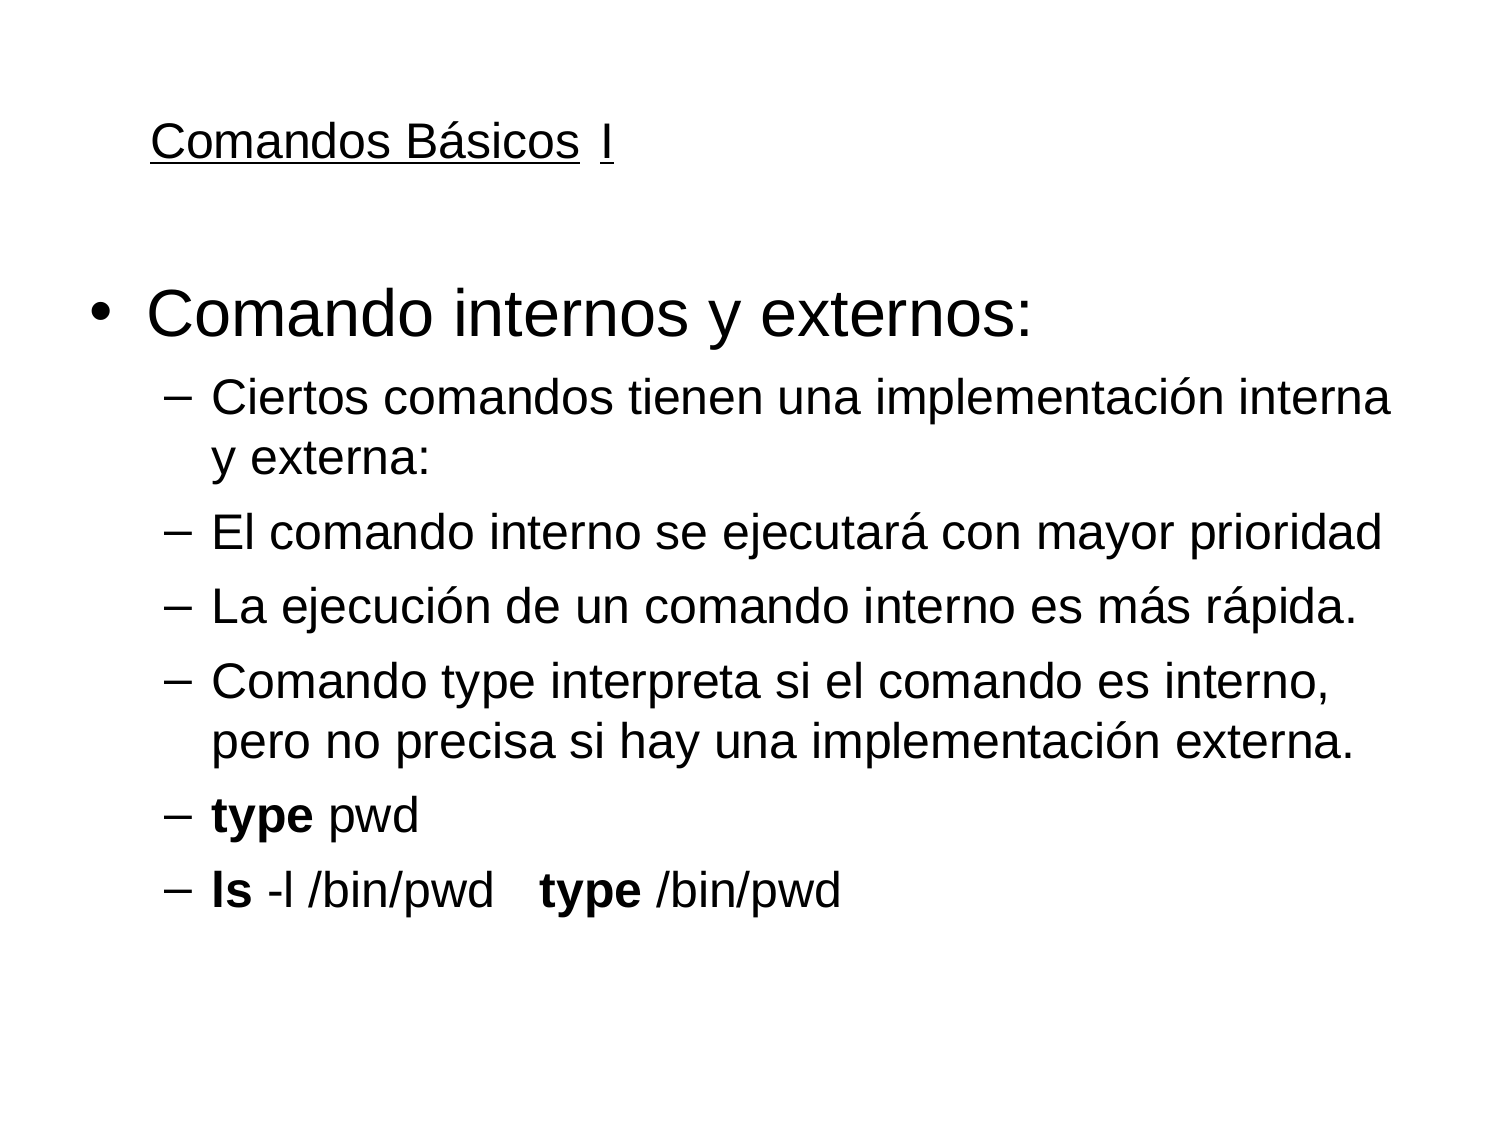

# Comandos Básicos	I
Comando internos y externos:
Ciertos comandos tienen una implementación interna y externa:
El comando interno se ejecutará con mayor prioridad
La ejecución de un comando interno es más rápida.
Comando type interpreta si el comando es interno, pero no precisa si hay una implementación externa.
type pwd
ls -l /bin/pwd	type /bin/pwd